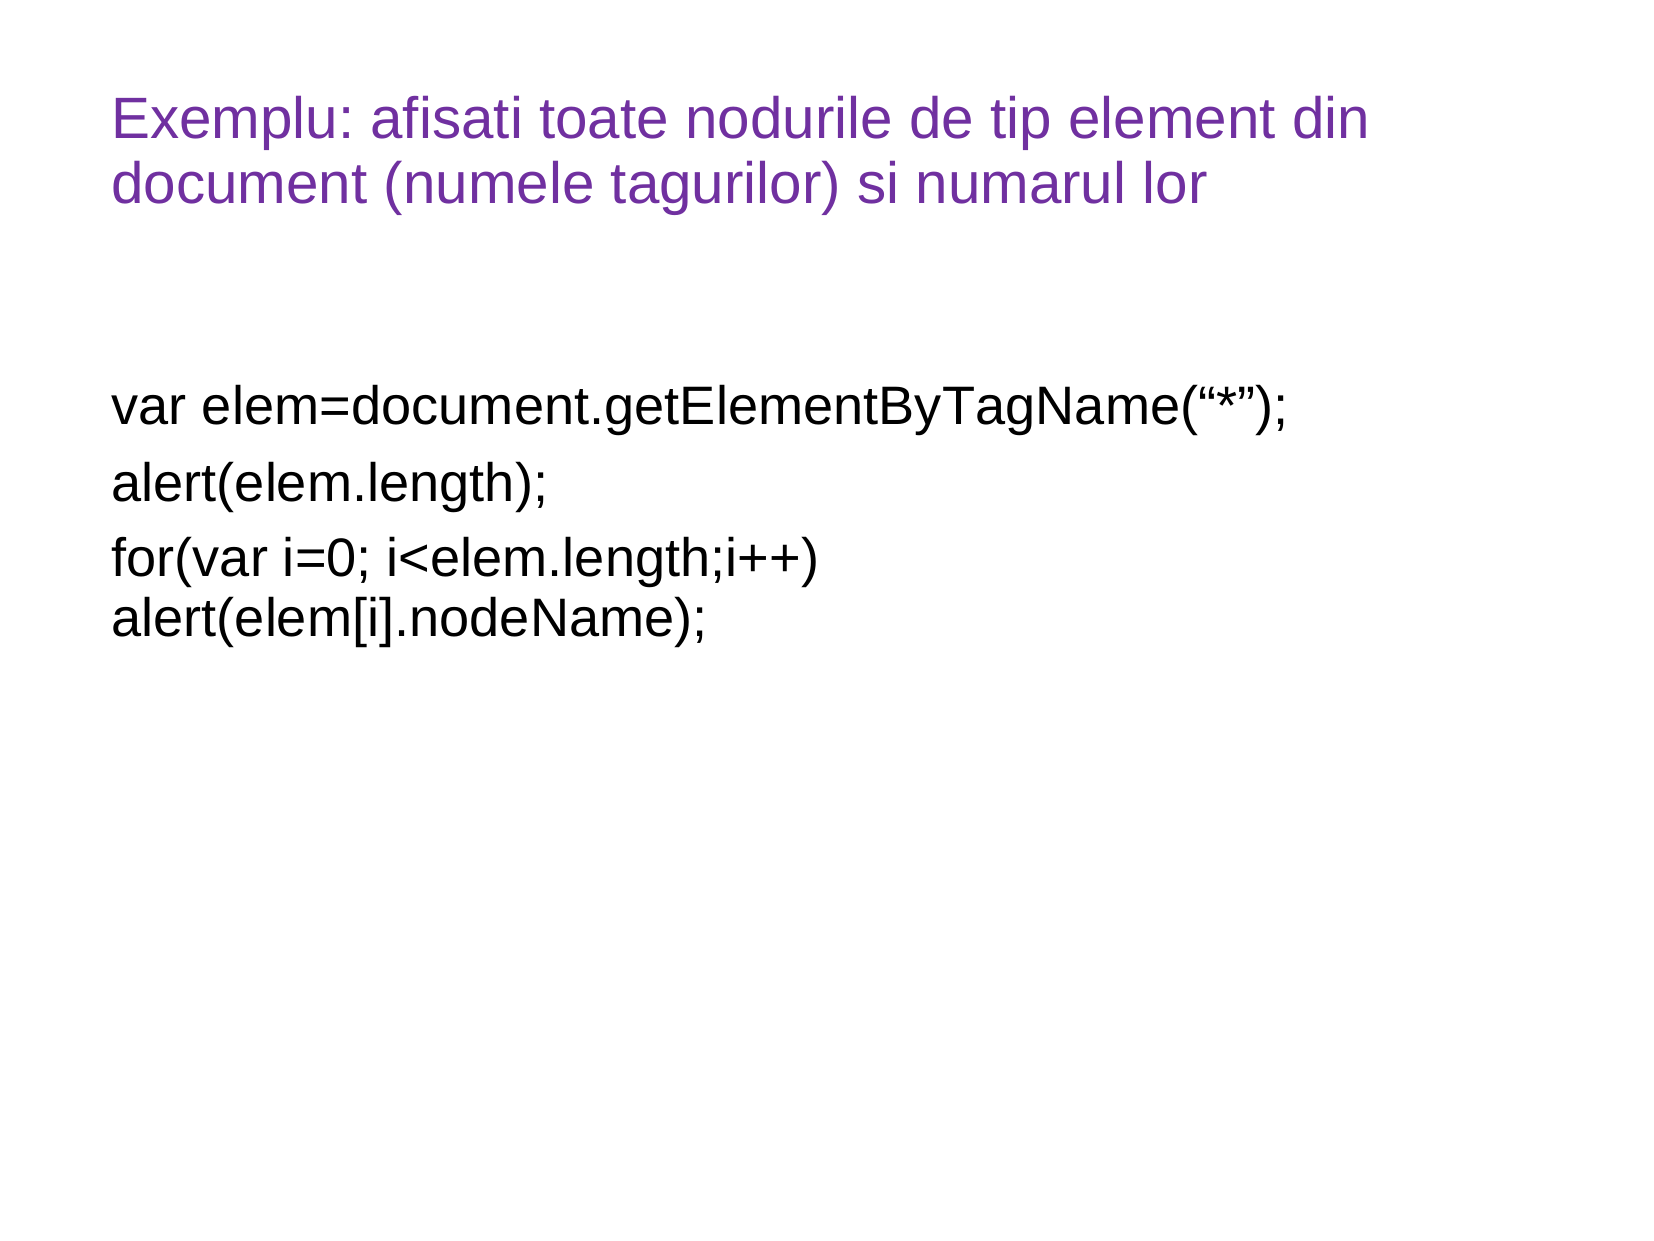

Exemplu: afisati toate nodurile de tip element din document (numele tagurilor) si numarul lor
var elem=document.getElementByTagName(“*”);
alert(elem.length);
for(var i=0; i<elem.length;i++)
alert(elem[i].nodeName);